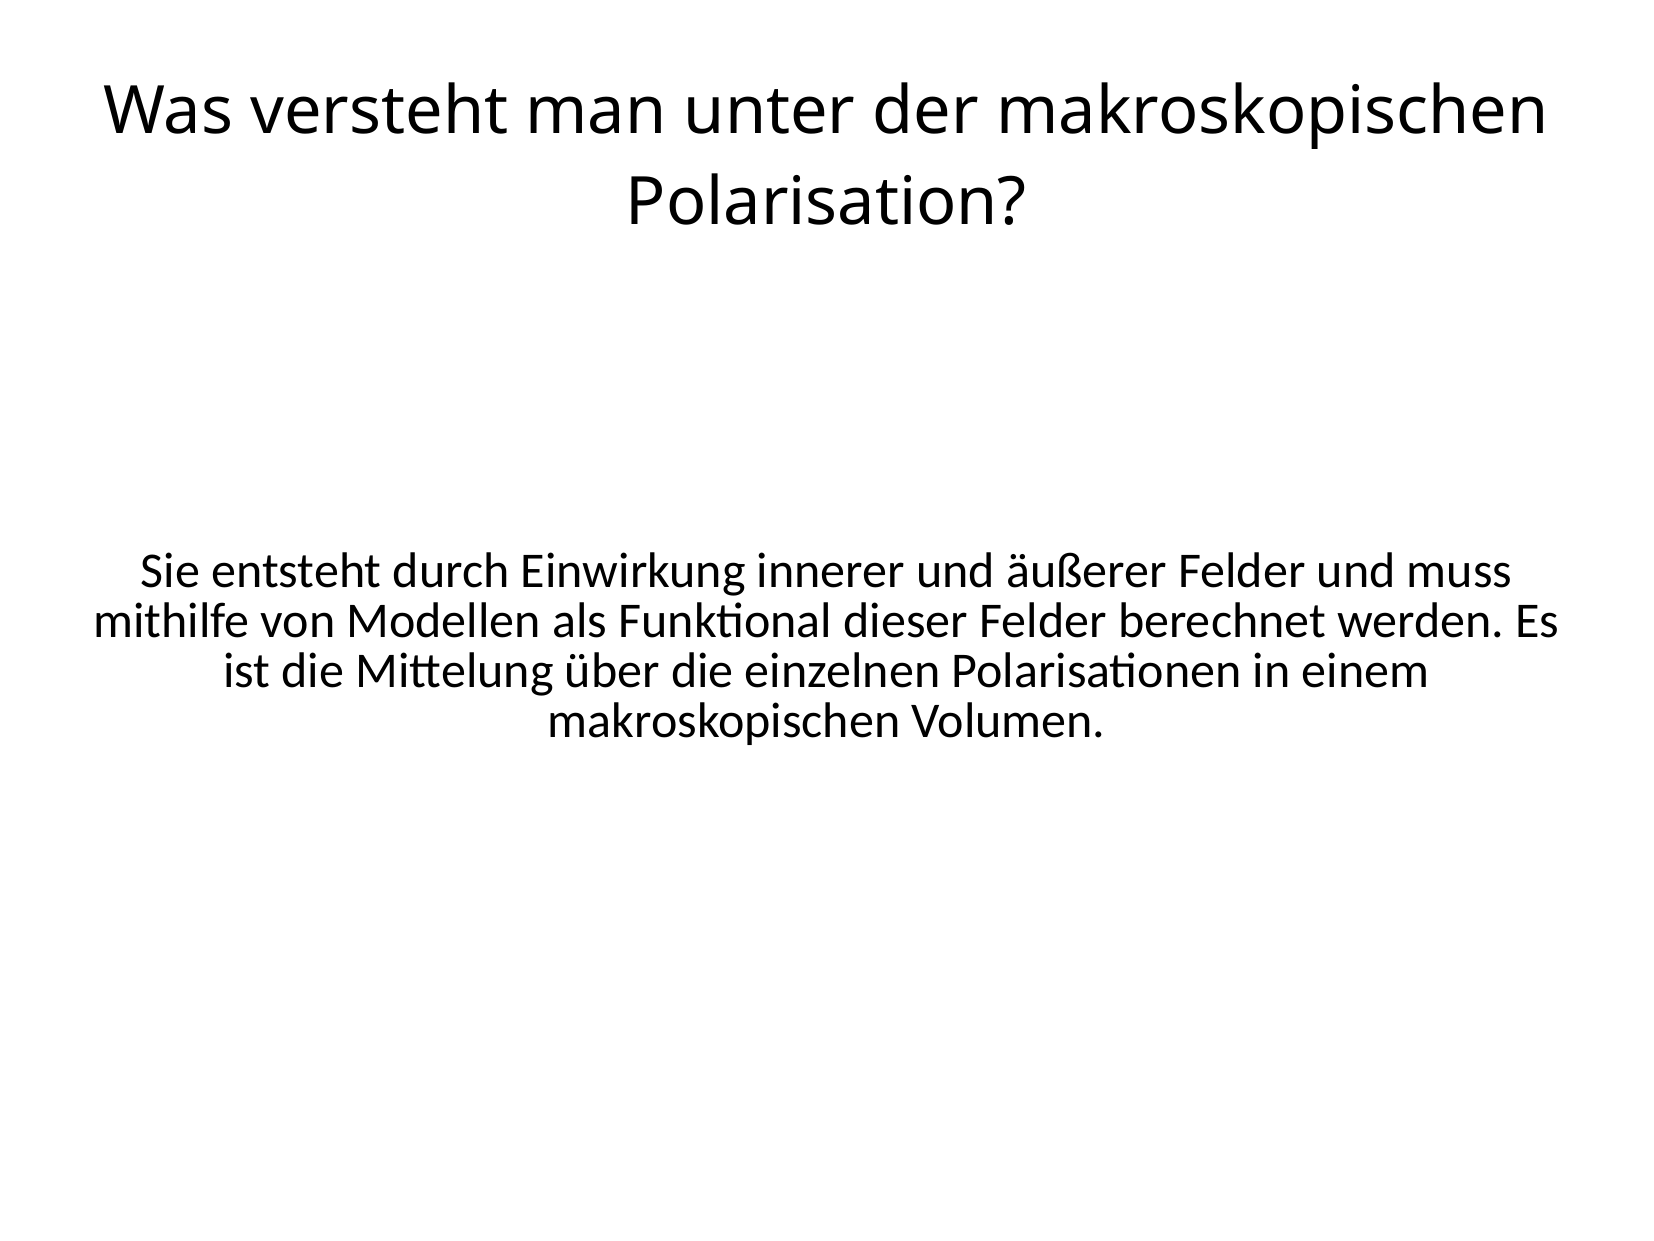

# Was versteht man unter der makroskopischen Polarisation?
Sie entsteht durch Einwirkung innerer und äußerer Felder und muss mithilfe von Modellen als Funktional dieser Felder berechnet werden. Es ist die Mittelung über die einzelnen Polarisationen in einem makroskopischen Volumen.